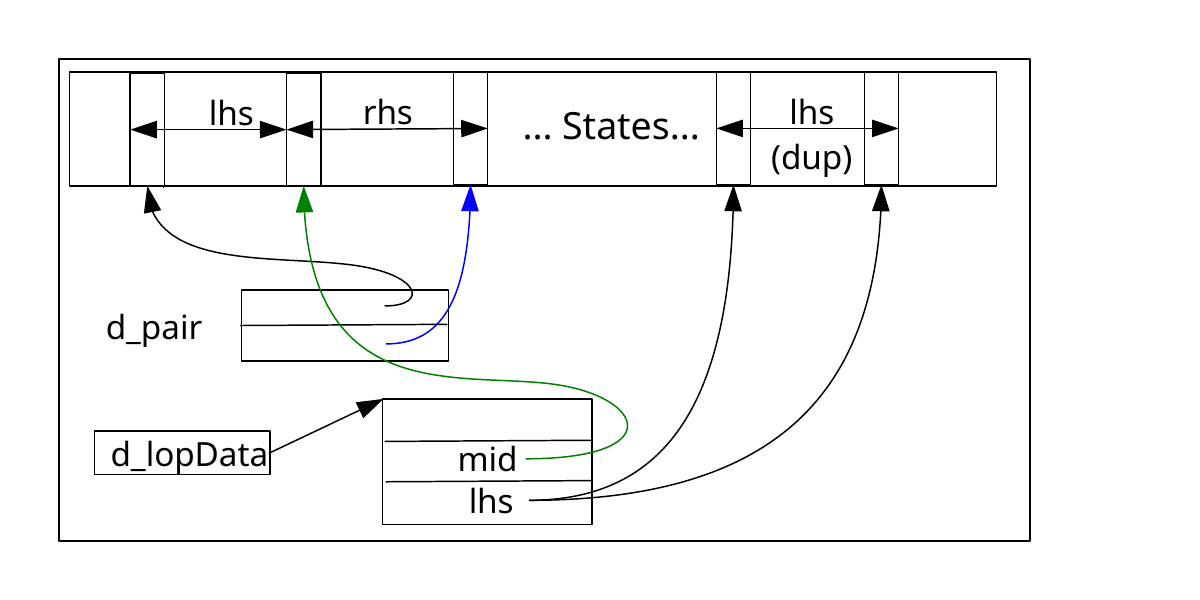

lhs
(dup)
rhs
lhs
... States...
d_pair
d_lopData
mid
lhs